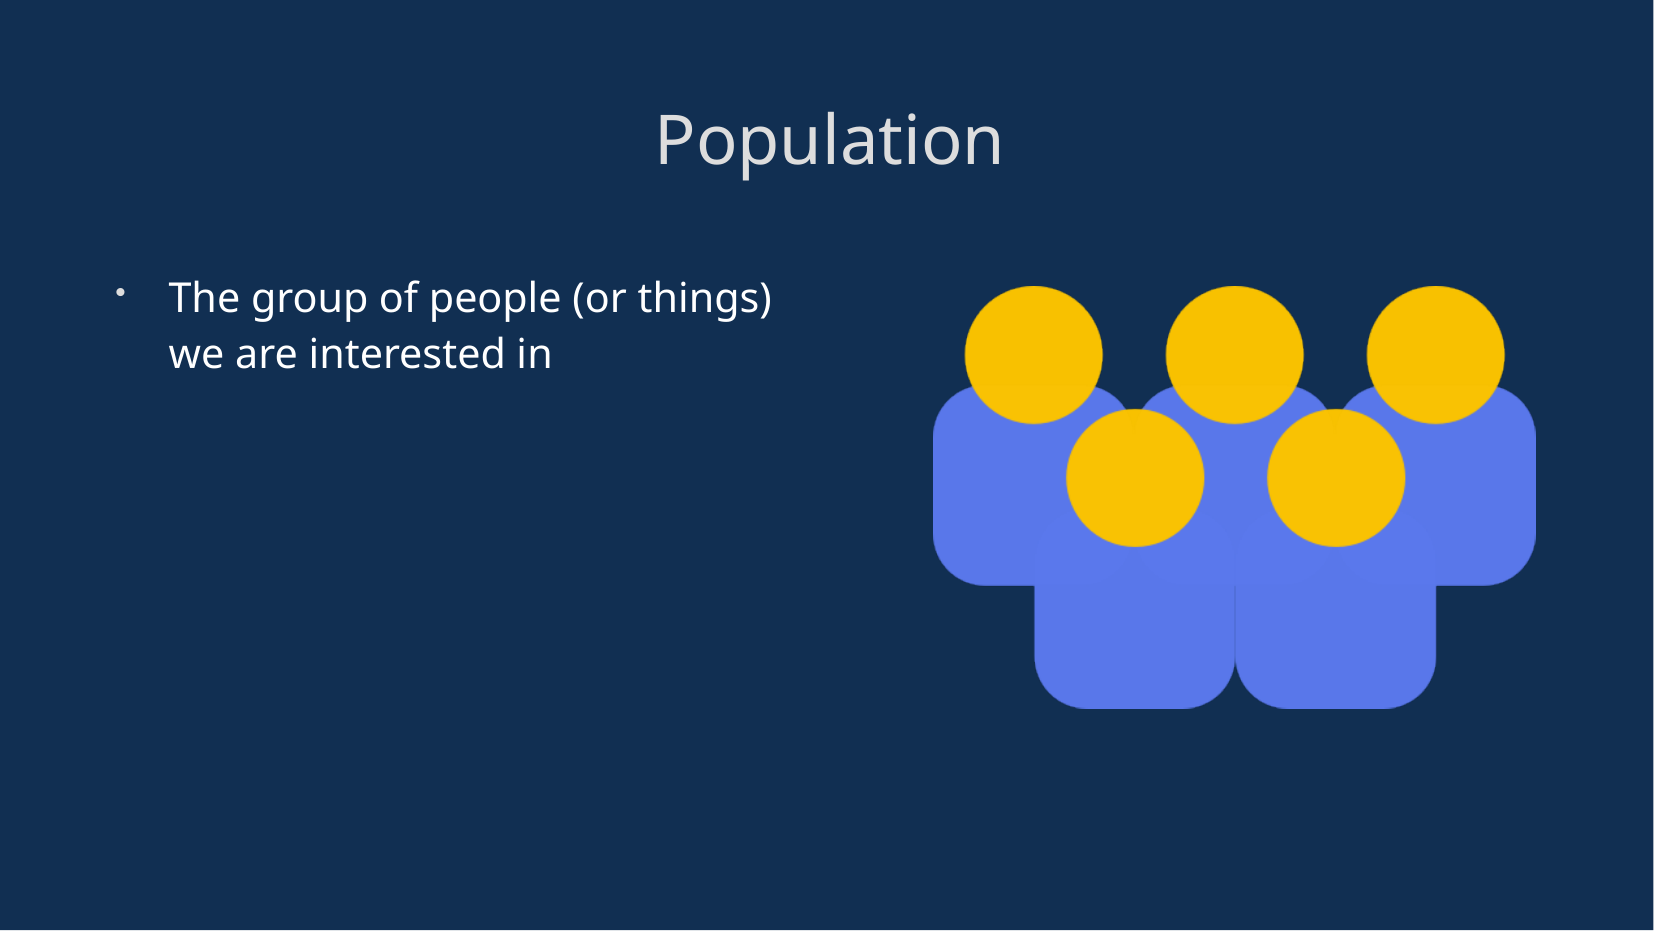

# Population
The group of people (or things) we are interested in